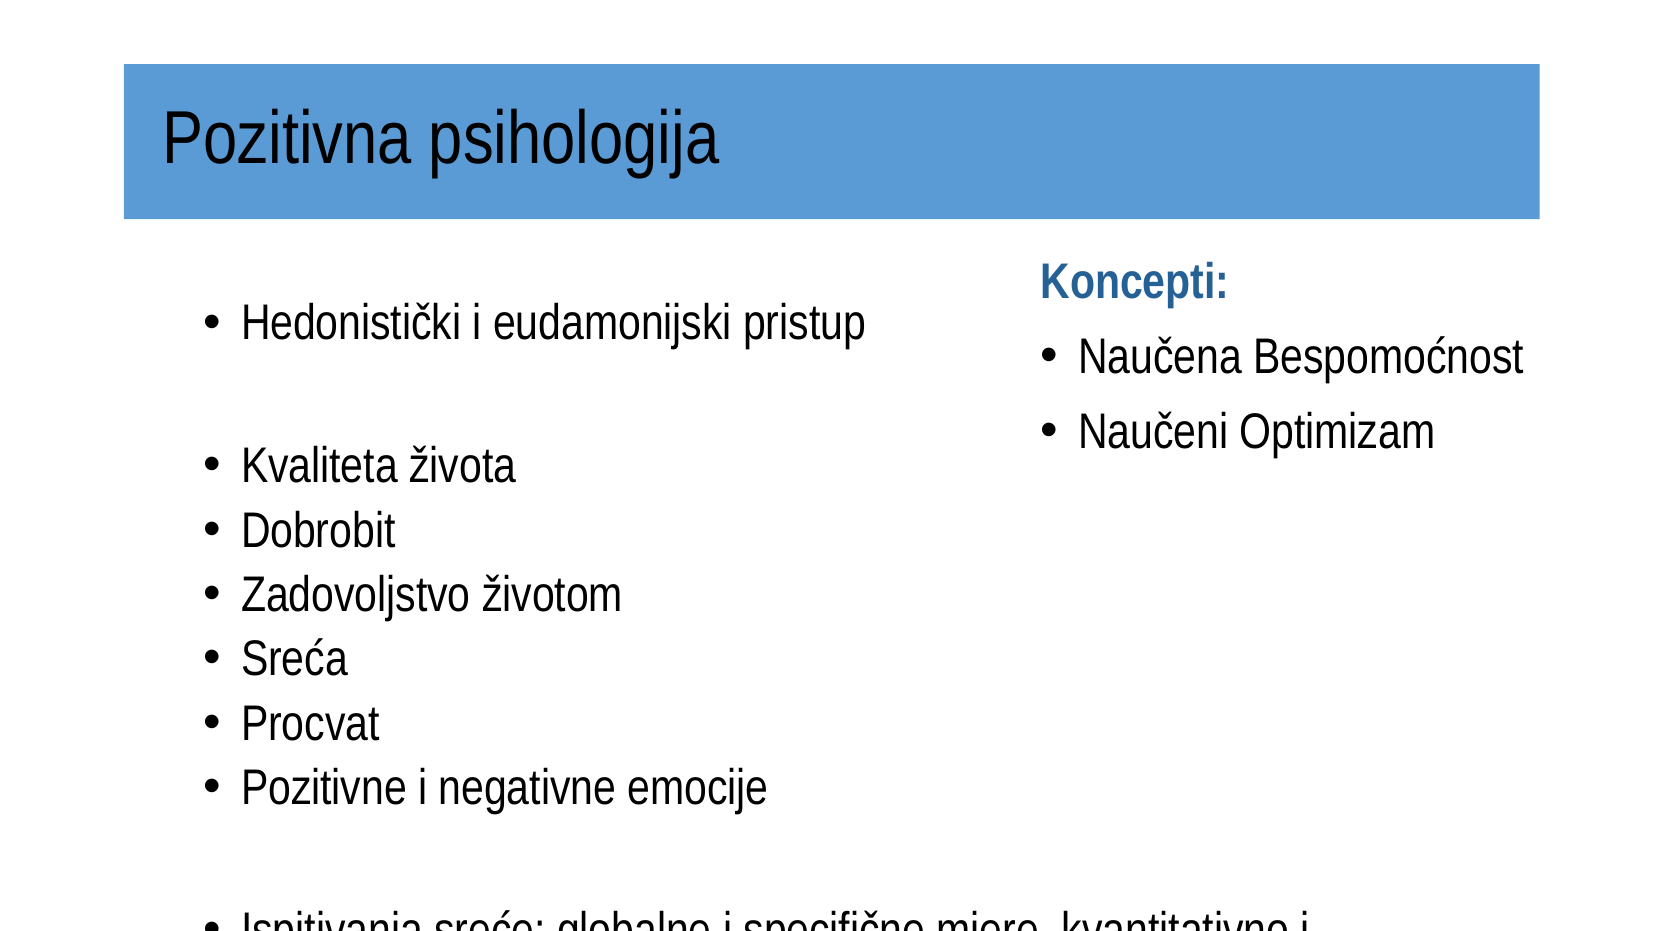

# Pozitivna psihologija
Koncepti:
Naučena Bespomoćnost
Naučeni Optimizam
Hedonistički i eudamonijski pristup
Kvaliteta života
Dobrobit
Zadovoljstvo životom
Sreća
Procvat
Pozitivne i negativne emocije
Ispitivanja sreće: globalne i specifične mjere, kvantitativno i kvalitativno.